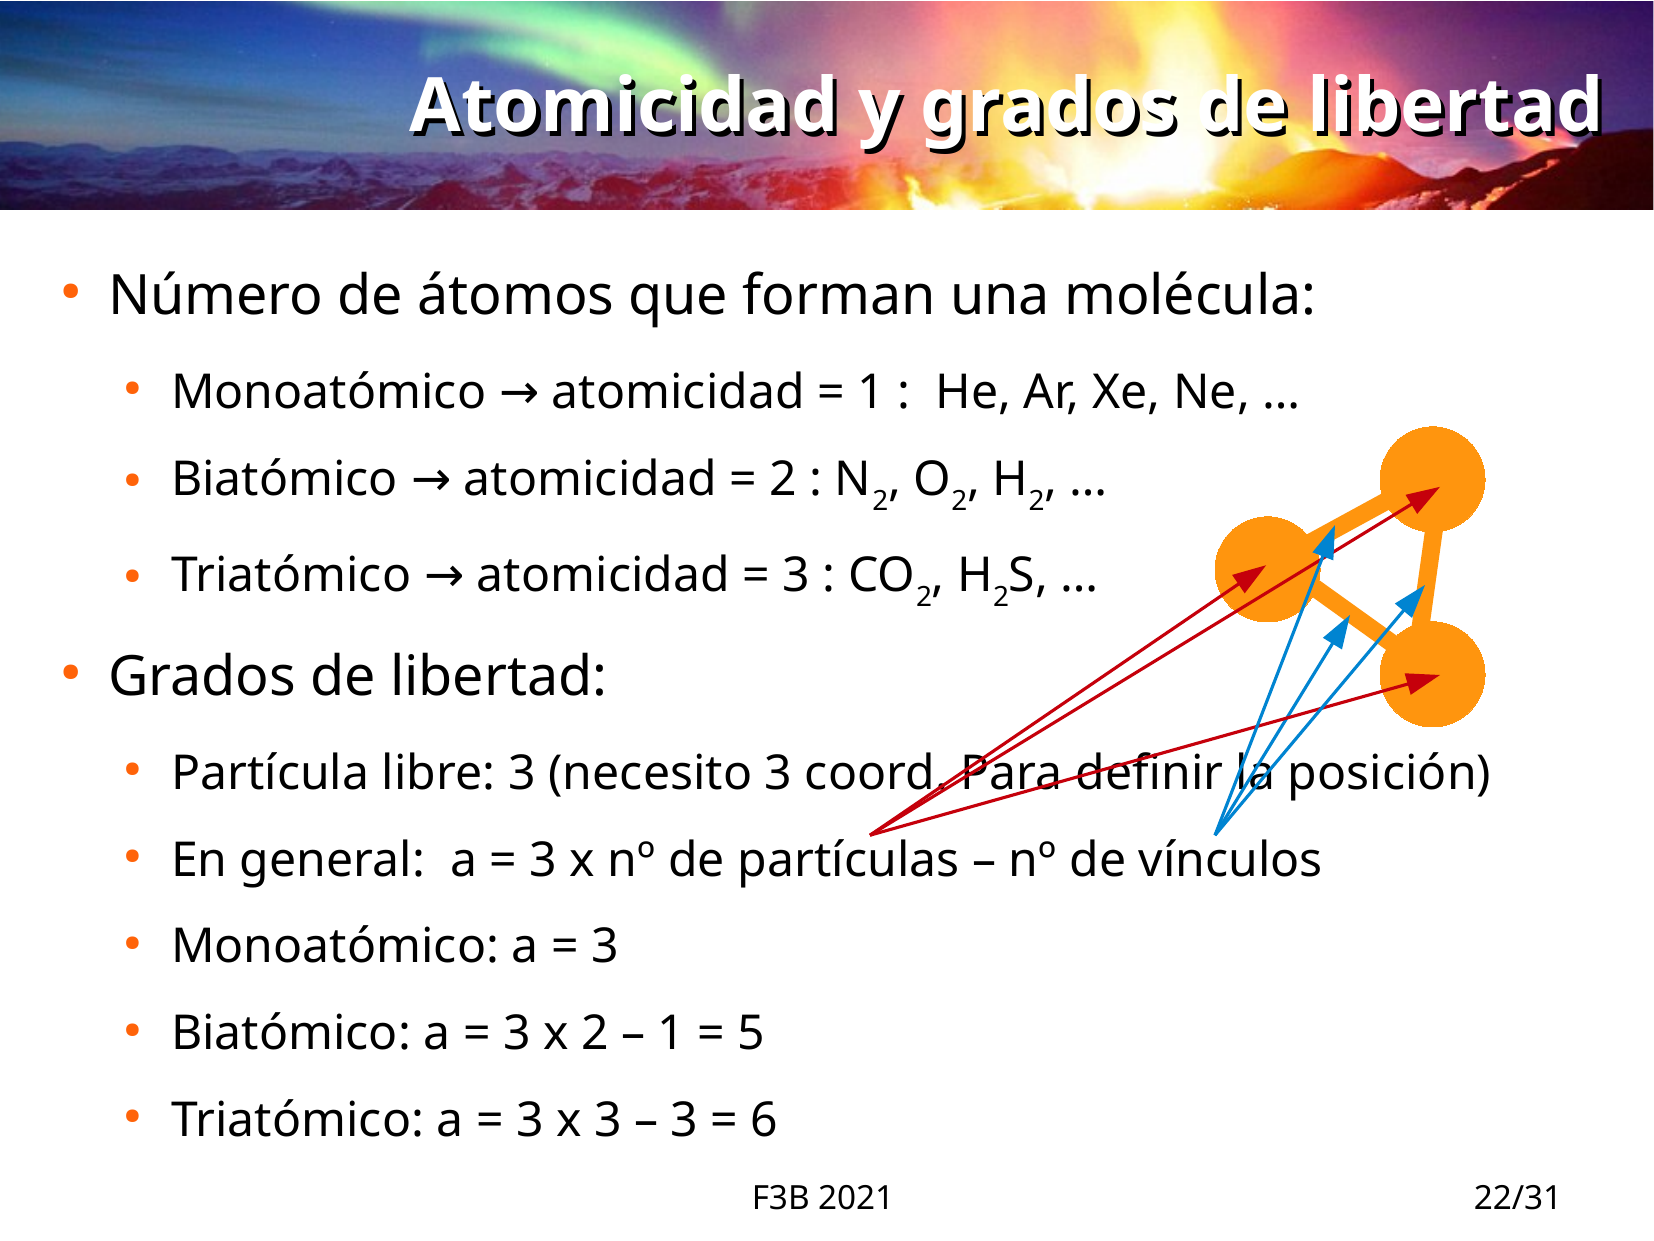

# Atomicidad y grados de libertad
Número de átomos que forman una molécula:
Monoatómico → atomicidad = 1 : He, Ar, Xe, Ne, …
Biatómico → atomicidad = 2 : N2, O2, H2, …
Triatómico → atomicidad = 3 : CO2, H2S, …
Grados de libertad:
Partícula libre: 3 (necesito 3 coord. Para definir la posición)
En general: a = 3 x nº de partículas – nº de vínculos
Monoatómico: a = 3
Biatómico: a = 3 x 2 – 1 = 5
Triatómico: a = 3 x 3 – 3 = 6
F3B 2021
22